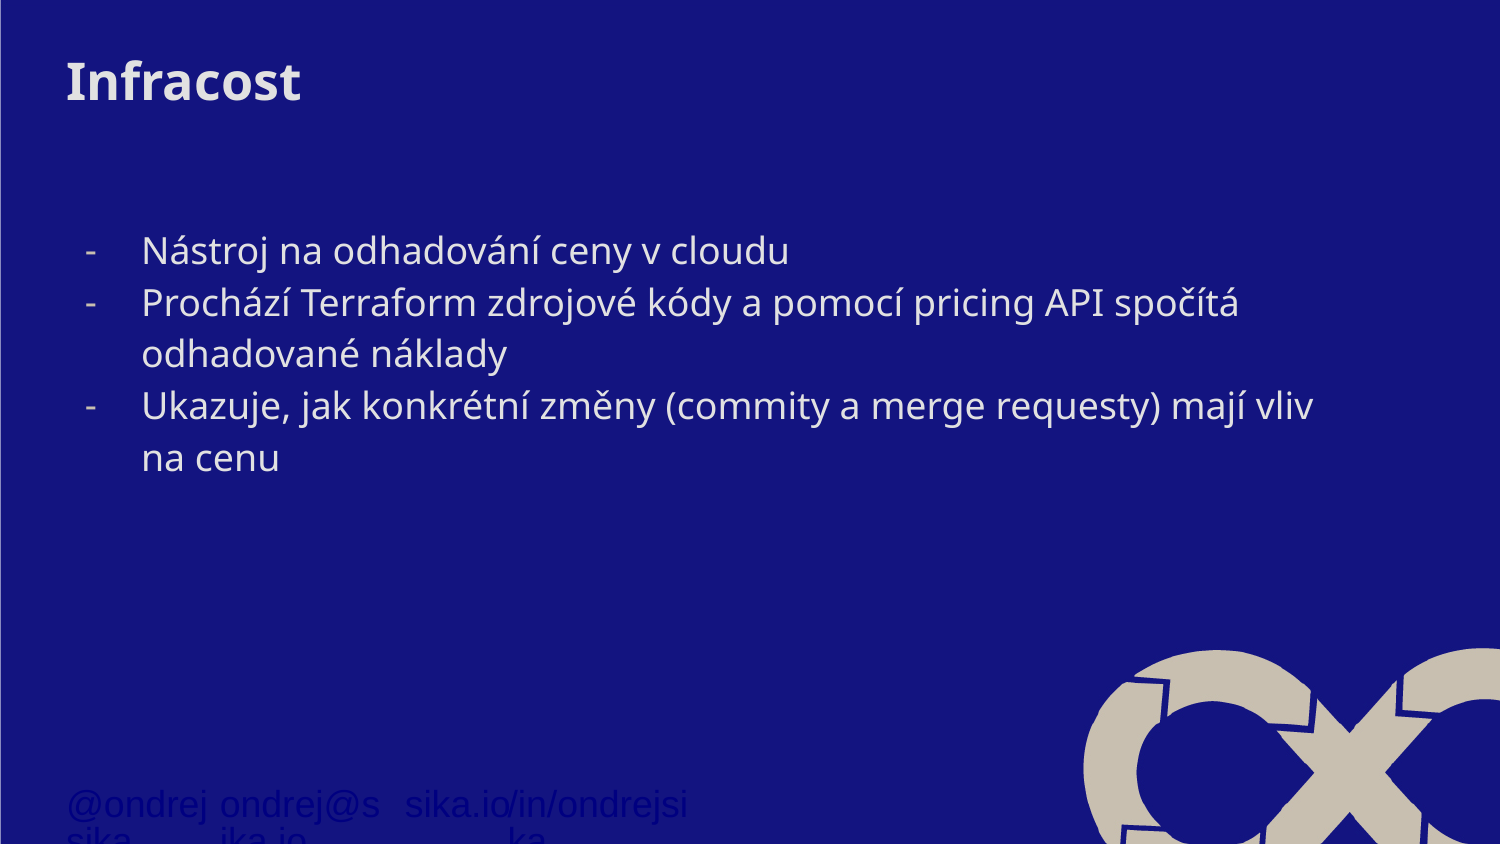

# Infracost
Nástroj na odhadování ceny v cloudu
Prochází Terraform zdrojové kódy a pomocí pricing API spočítá odhadované náklady
Ukazuje, jak konkrétní změny (commity a merge requesty) mají vliv na cenu